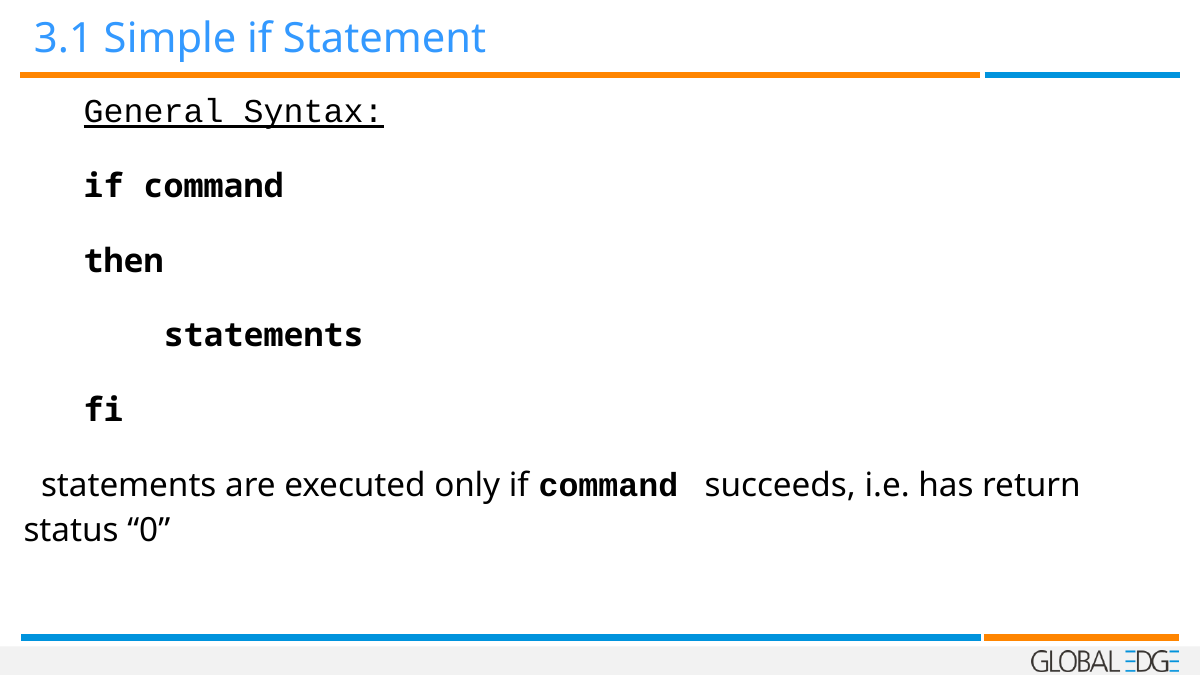

# 3.1 Simple if Statement
General Syntax:
if command
then
 statements
fi
 statements are executed only if command succeeds, i.e. has return status “0”